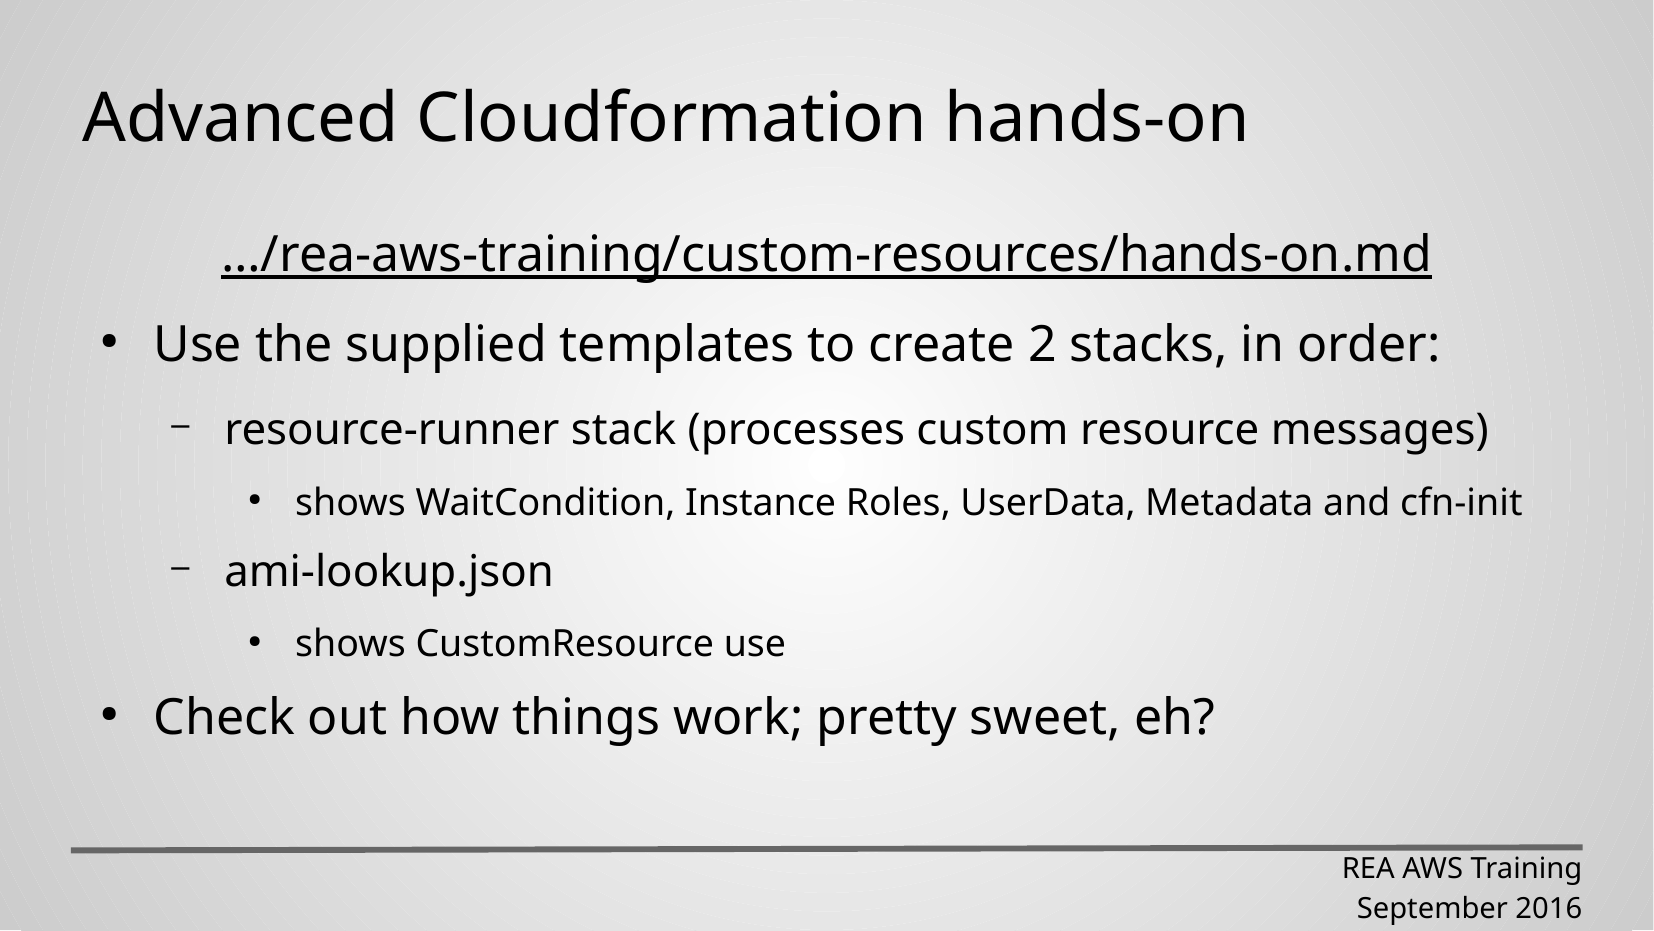

Advanced Cloudformation hands-on
# …/rea-aws-training/custom-resources/hands-on.md
Use the supplied templates to create 2 stacks, in order:
resource-runner stack (processes custom resource messages)
shows WaitCondition, Instance Roles, UserData, Metadata and cfn-init
ami-lookup.json
shows CustomResource use
Check out how things work; pretty sweet, eh?